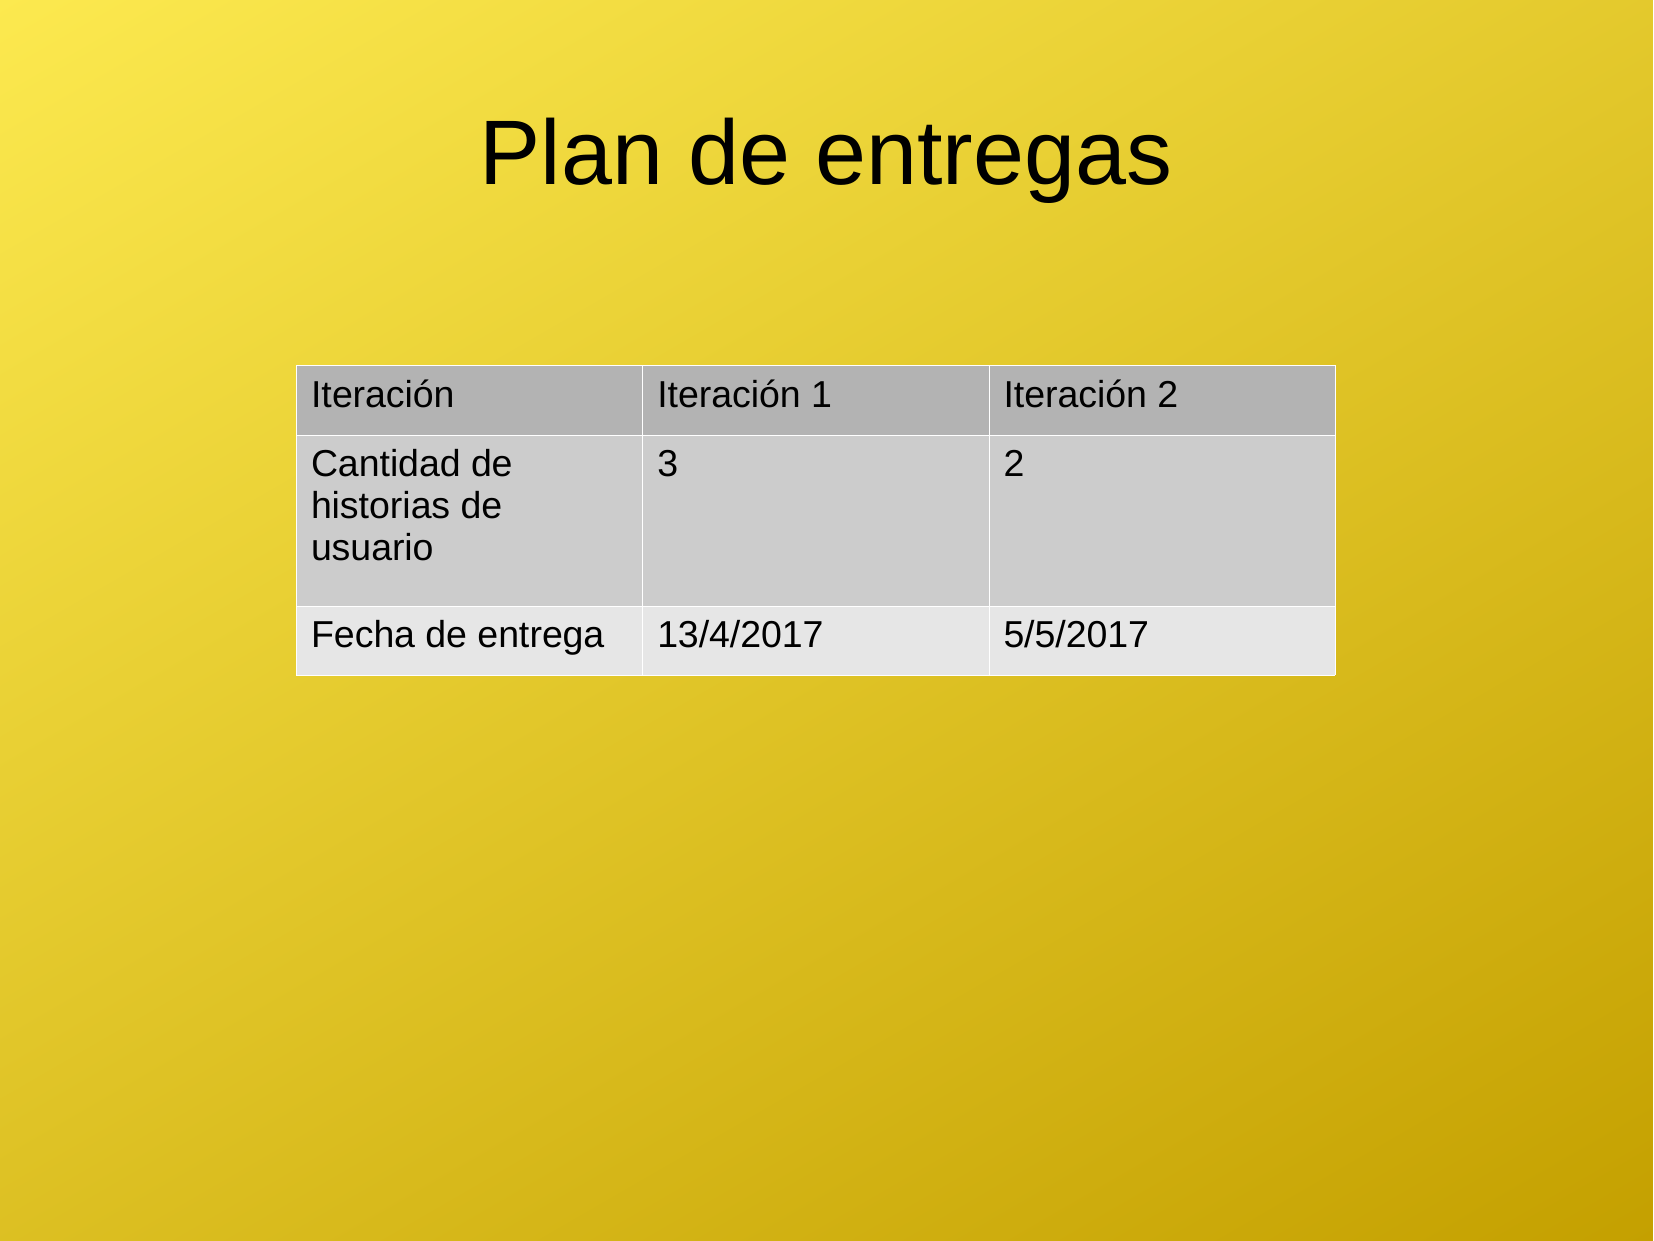

# Plan de entregas
| Iteración | Iteración 1 | Iteración 2 |
| --- | --- | --- |
| Cantidad de historias de usuario | 3 | 2 |
| Fecha de entrega | 13/4/2017 | 5/5/2017 |